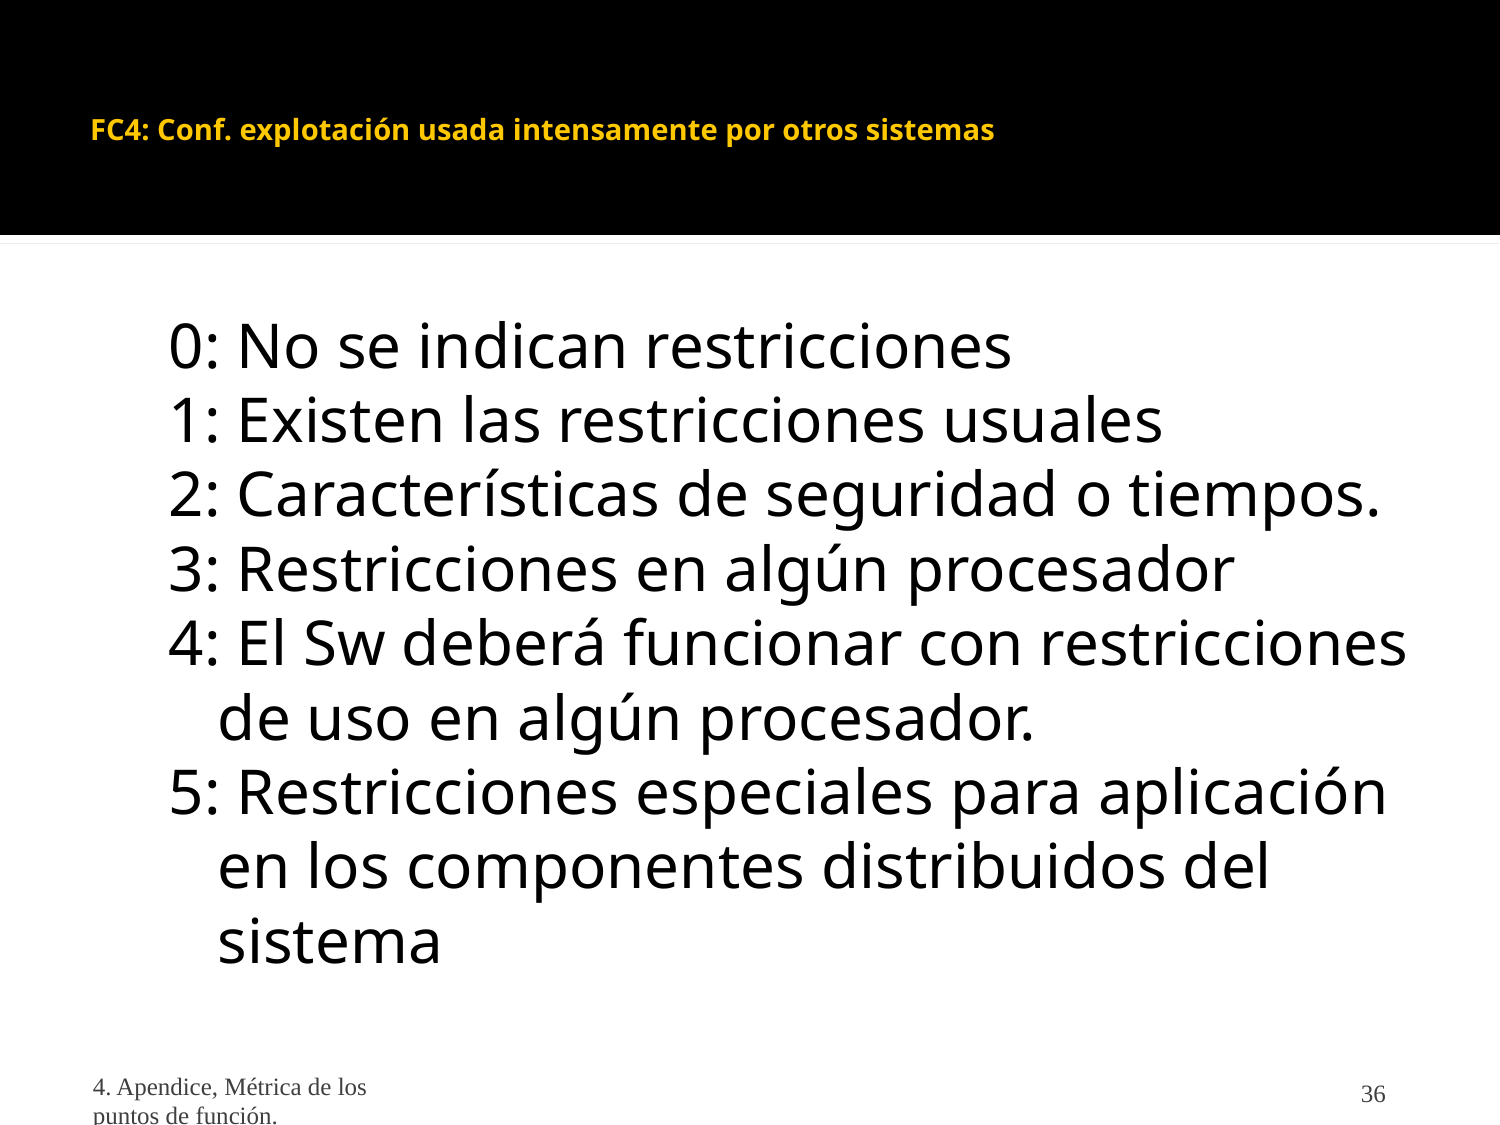

# FC4: Conf. explotación usada intensamente por otros sistemas
0: No se indican restricciones
1: Existen las restricciones usuales
2: Características de seguridad o tiempos.
3: Restricciones en algún procesador
4: El Sw deberá funcionar con restricciones de uso en algún procesador.
5: Restricciones especiales para aplicación en los componentes distribuidos del sistema
4. Apendice, Métrica de los puntos de función.
36